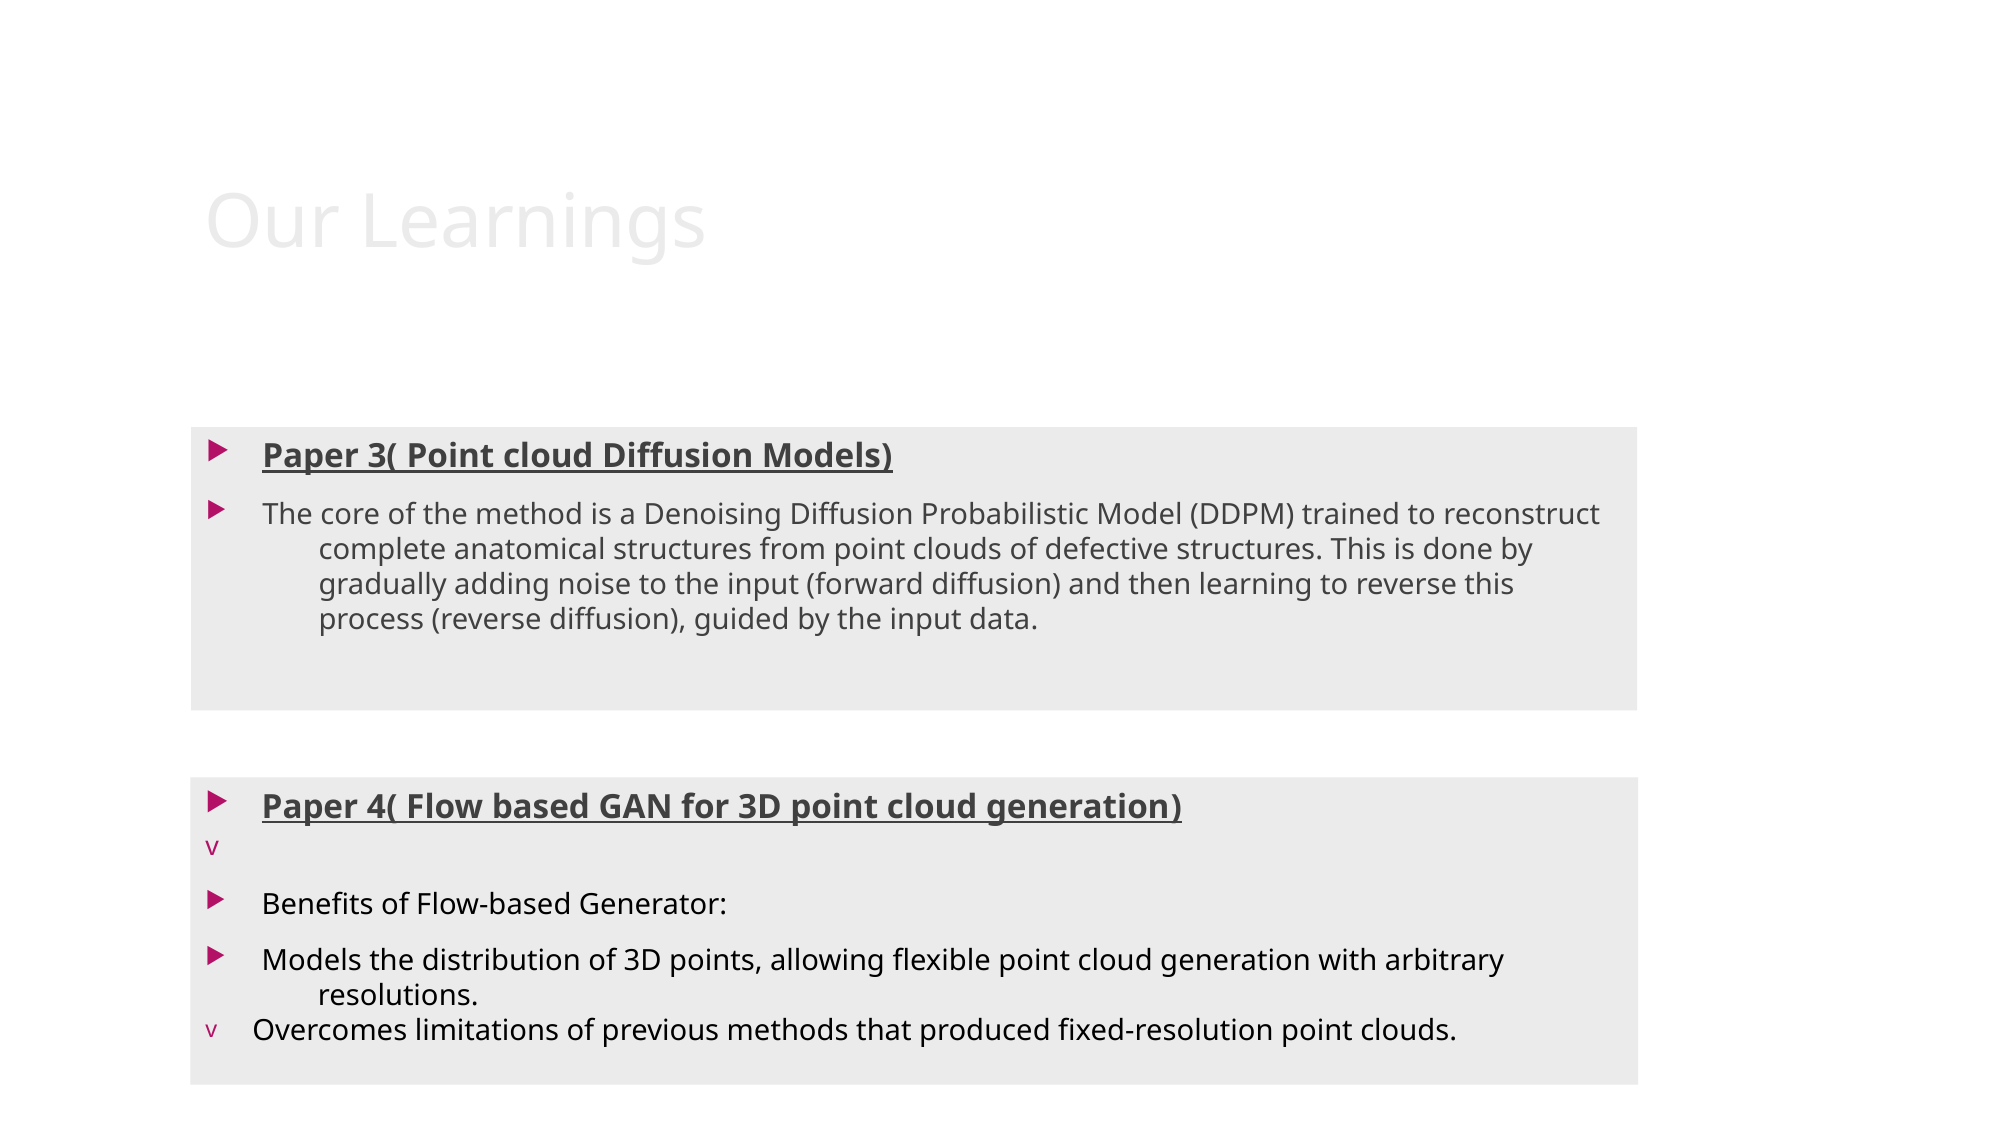

# Our Learnings
Paper 3( Point cloud Diffusion Models)
The core of the method is a Denoising Diffusion Probabilistic Model (DDPM) trained to reconstruct complete anatomical structures from point clouds of defective structures. This is done by gradually adding noise to the input (forward diffusion) and then learning to reverse this process (reverse diffusion), guided by the input data.
Paper 4( Flow based GAN for 3D point cloud generation)
Benefits of Flow-based Generator:
Models the distribution of 3D points, allowing flexible point cloud generation with arbitrary resolutions.
Overcomes limitations of previous methods that produced fixed-resolution point clouds.